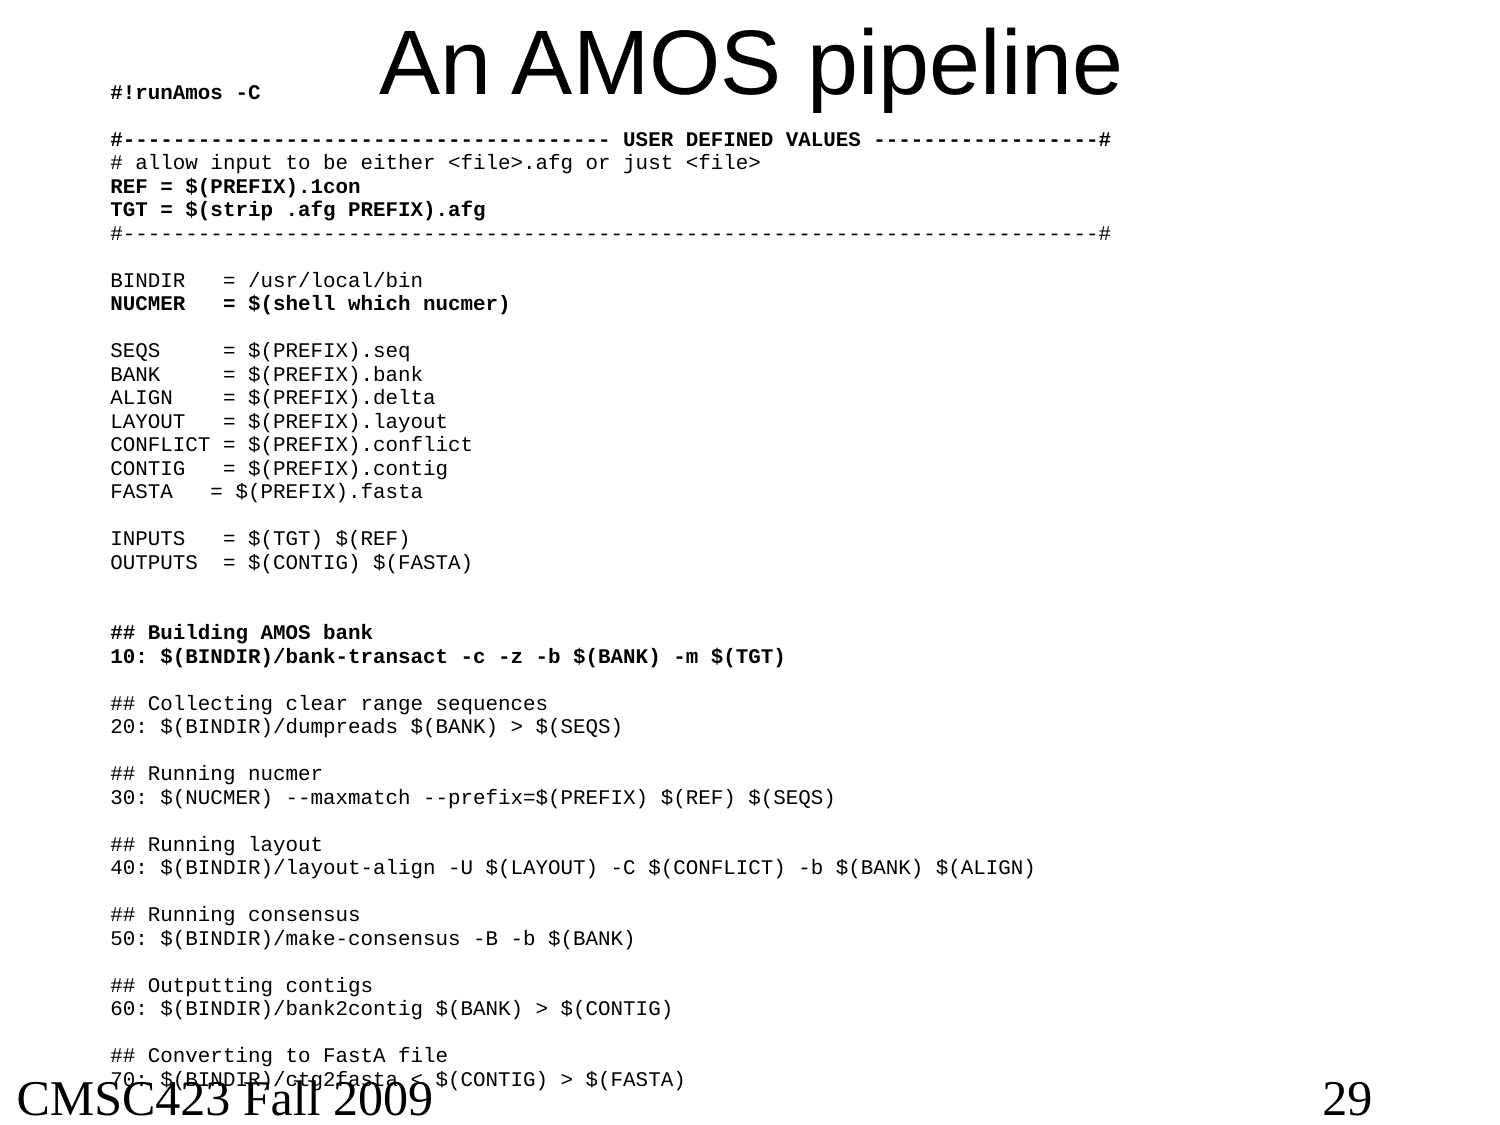

# An AMOS pipeline
#!runAmos -C
#--------------------------------------- USER DEFINED VALUES ------------------#
# allow input to be either <file>.afg or just <file>
REF = $(PREFIX).1con
TGT = $(strip .afg PREFIX).afg
#------------------------------------------------------------------------------#
BINDIR = /usr/local/bin
NUCMER = $(shell which nucmer)
SEQS = $(PREFIX).seq
BANK = $(PREFIX).bank
ALIGN = $(PREFIX).delta
LAYOUT = $(PREFIX).layout
CONFLICT = $(PREFIX).conflict
CONTIG = $(PREFIX).contig
FASTA = $(PREFIX).fasta
INPUTS = $(TGT) $(REF)
OUTPUTS = $(CONTIG) $(FASTA)
## Building AMOS bank
10: $(BINDIR)/bank-transact -c -z -b $(BANK) -m $(TGT)
## Collecting clear range sequences
20: $(BINDIR)/dumpreads $(BANK) > $(SEQS)
## Running nucmer
30: $(NUCMER) --maxmatch --prefix=$(PREFIX) $(REF) $(SEQS)
## Running layout
40: $(BINDIR)/layout-align -U $(LAYOUT) -C $(CONFLICT) -b $(BANK) $(ALIGN)
## Running consensus
50: $(BINDIR)/make-consensus -B -b $(BANK)
## Outputting contigs
60: $(BINDIR)/bank2contig $(BANK) > $(CONTIG)
## Converting to FastA file
70: $(BINDIR)/ctg2fasta < $(CONTIG) > $(FASTA)
CMSC423 Fall 2009
29